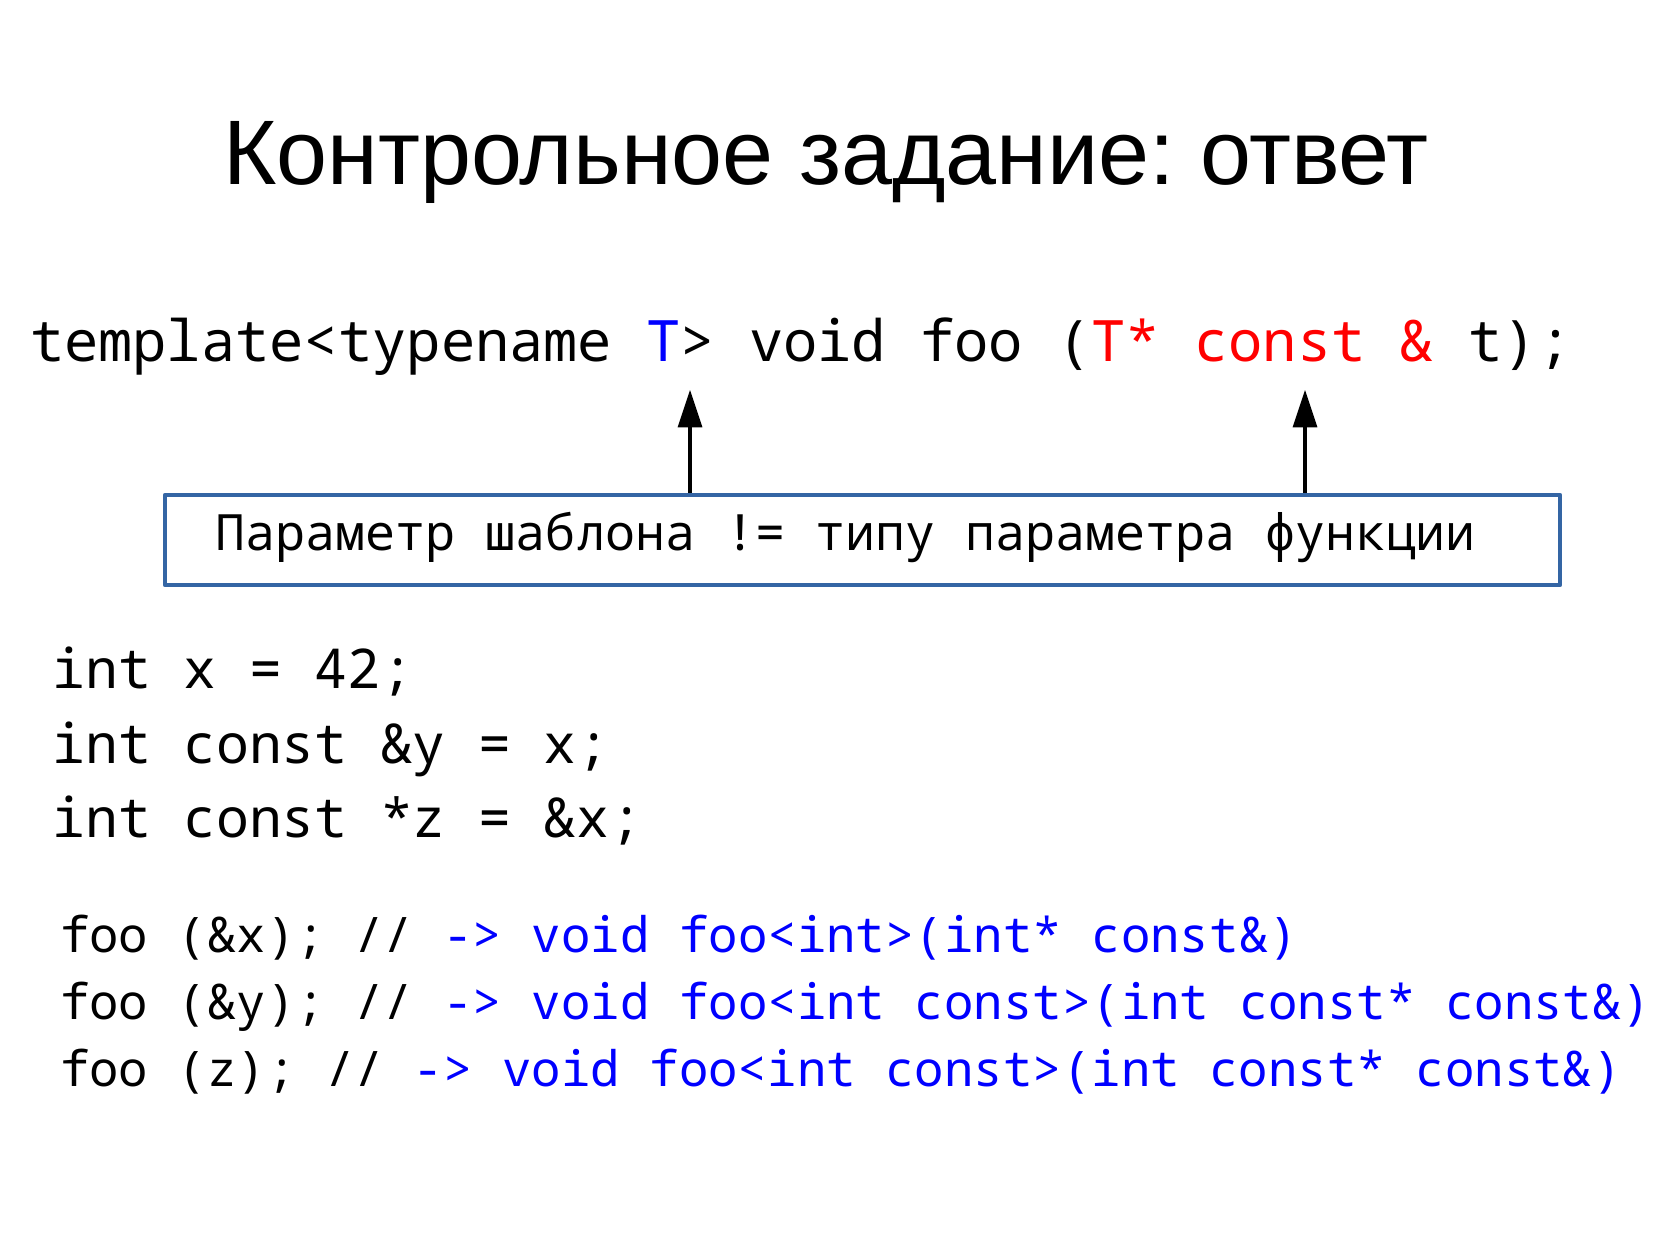

# Контрольное задание: ответ
template<typename T> void foo (T* const & t);
Параметр шаблона != типу параметра функции
int x = 42;
int const &y = x;
int const *z = &x;
foo (&x); // -> void foo<int>(int* const&)
foo (&y); // -> void foo<int const>(int const* const&)
foo (z); // -> void foo<int const>(int const* const&)